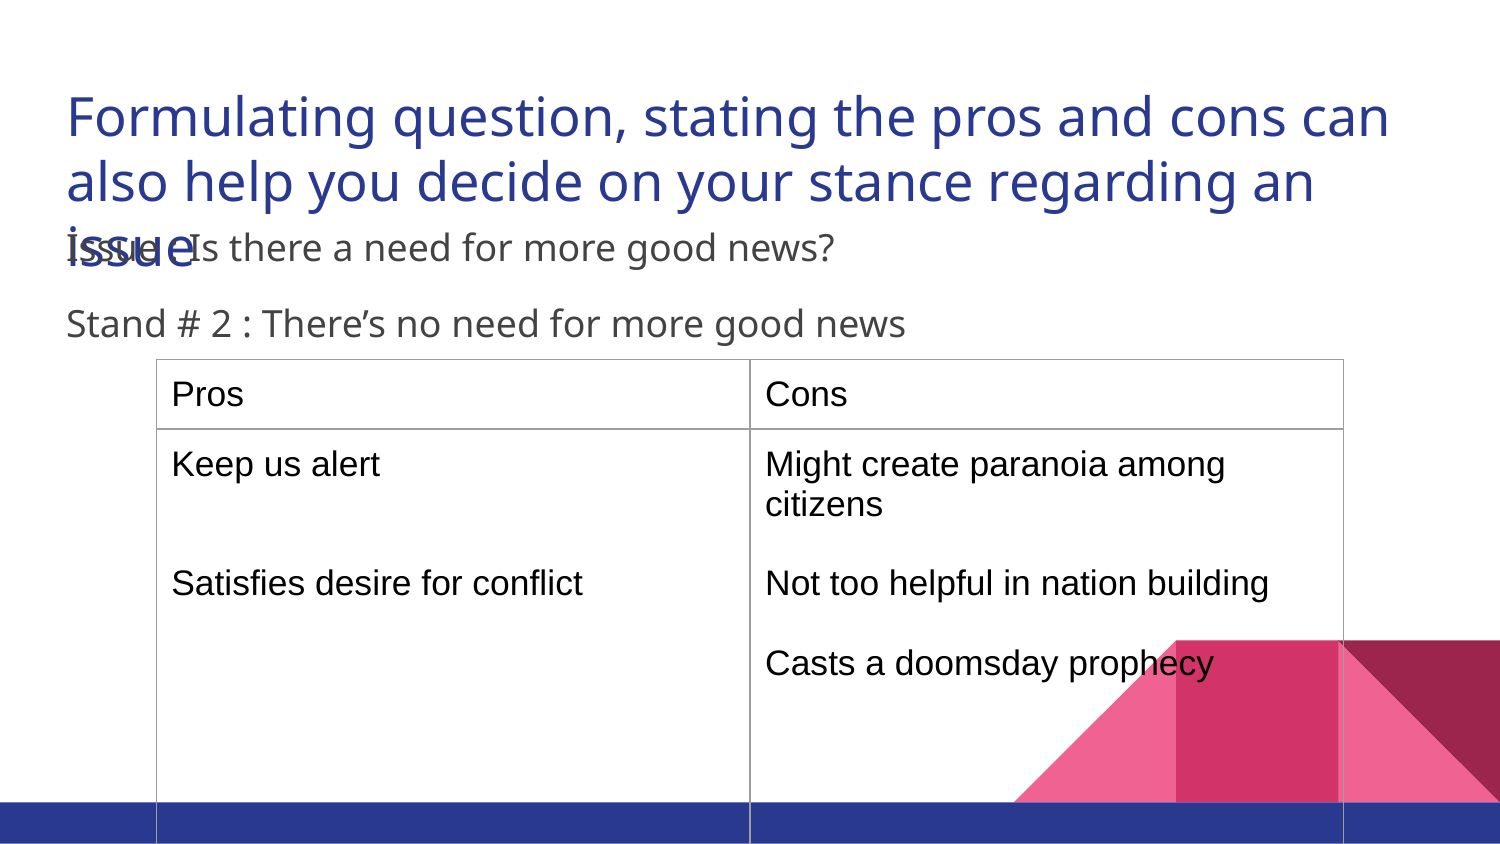

# Formulating question, stating the pros and cons can also help you decide on your stance regarding an issue
Issue : Is there a need for more good news?
Stand # 2 : There’s no need for more good news
| Pros | Cons |
| --- | --- |
| Keep us alert Satisfies desire for conflict | Might create paranoia among citizens Not too helpful in nation building Casts a doomsday prophecy |